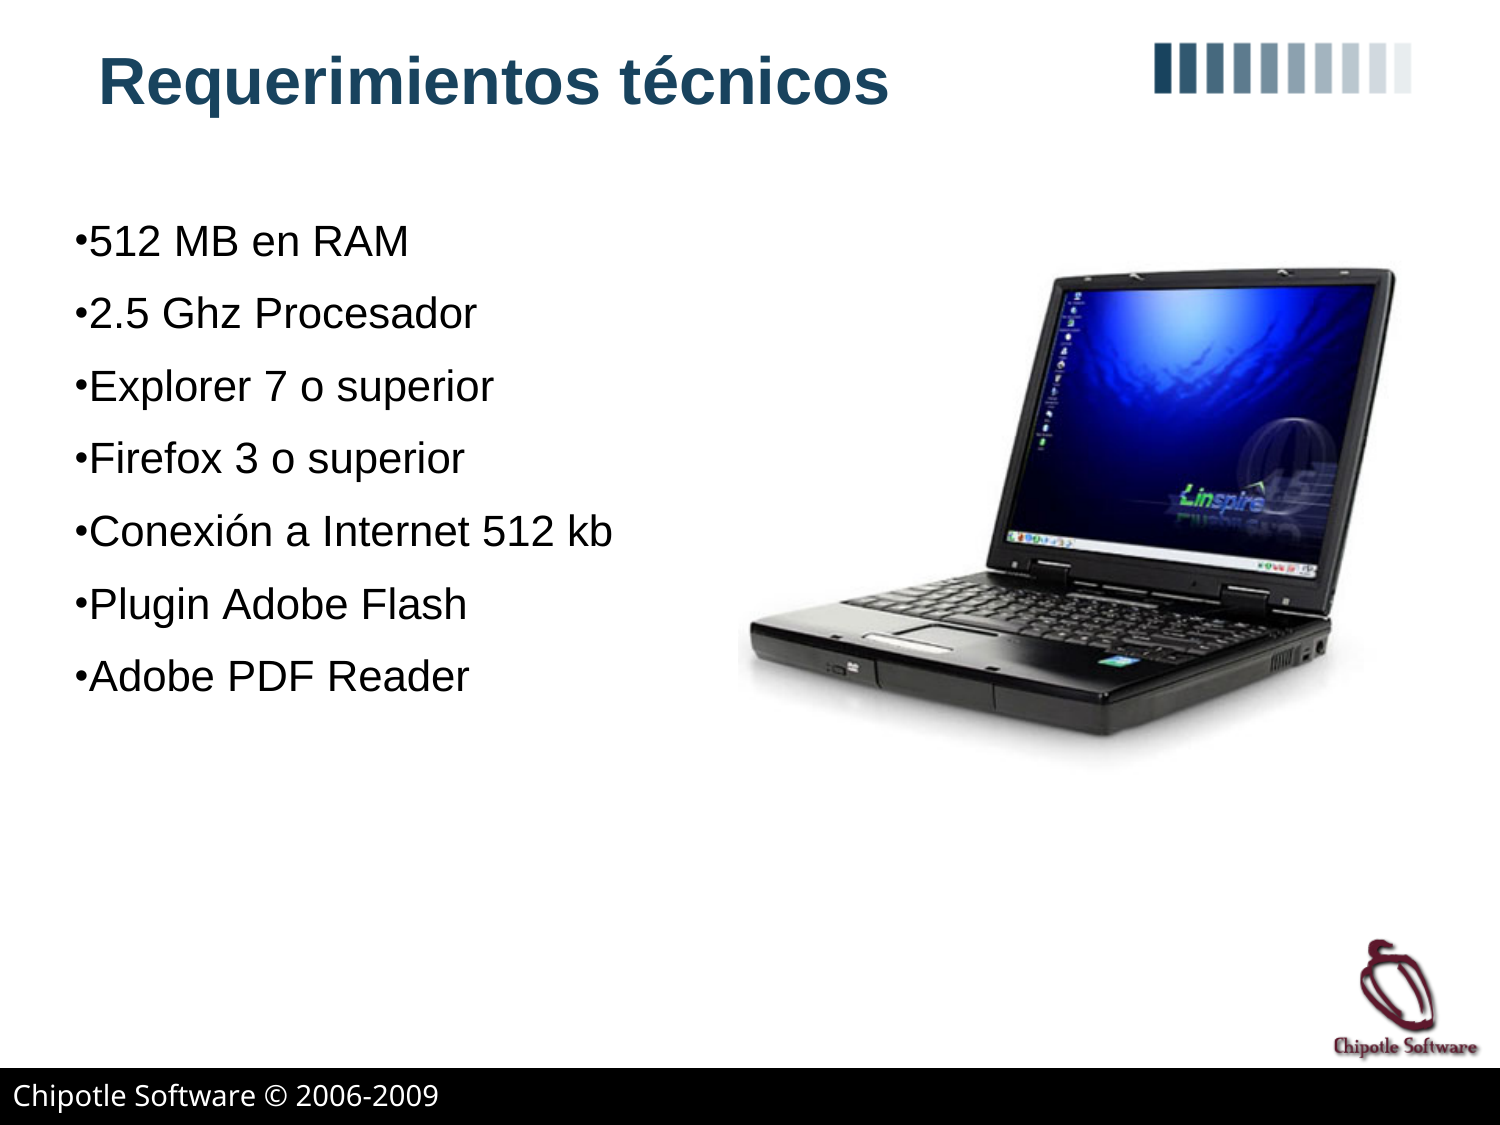

# Requerimientos técnicos
512 MB en RAM
2.5 Ghz Procesador
Explorer 7 o superior
Firefox 3 o superior
Conexión a Internet 512 kb
Plugin Adobe Flash
Adobe PDF Reader